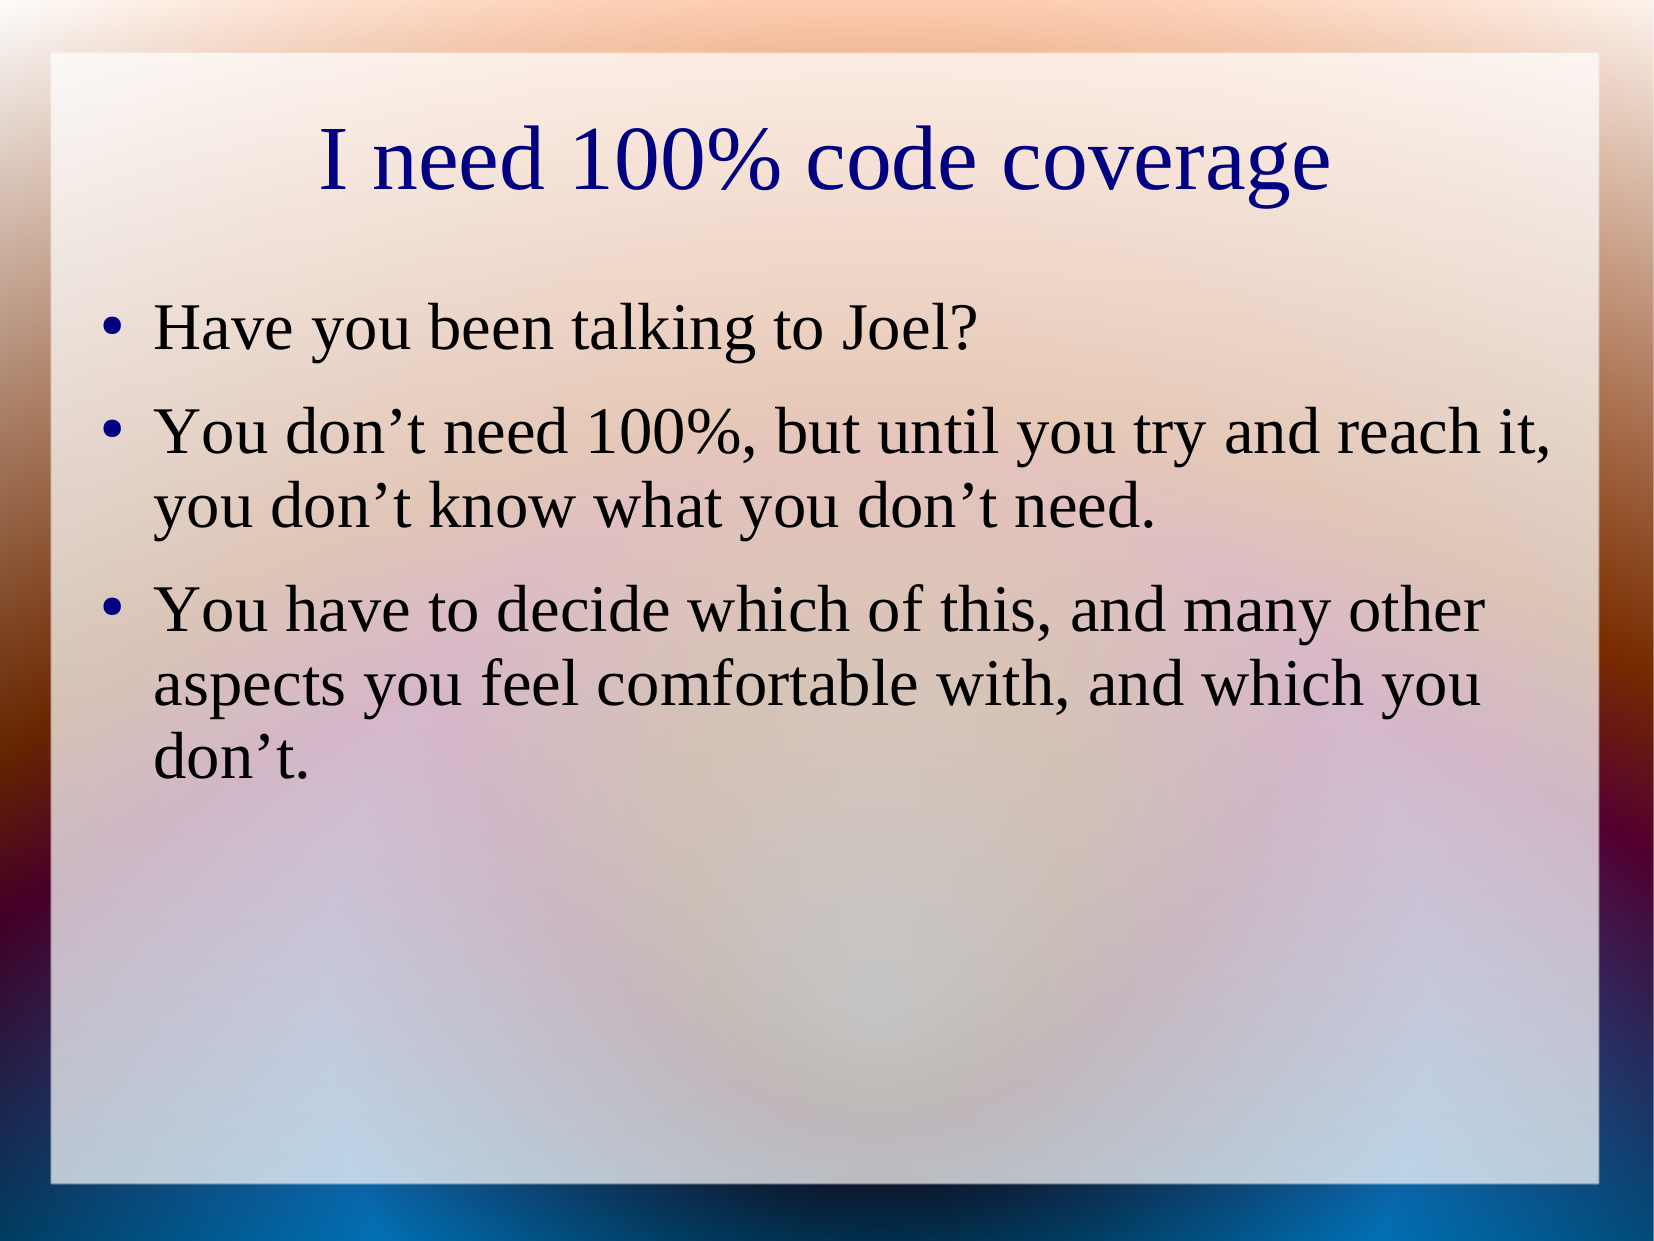

# I need 100% code coverage
Have you been talking to Joel?
You don’t need 100%, but until you try and reach it, you don’t know what you don’t need.
You have to decide which of this, and many other aspects you feel comfortable with, and which you don’t.